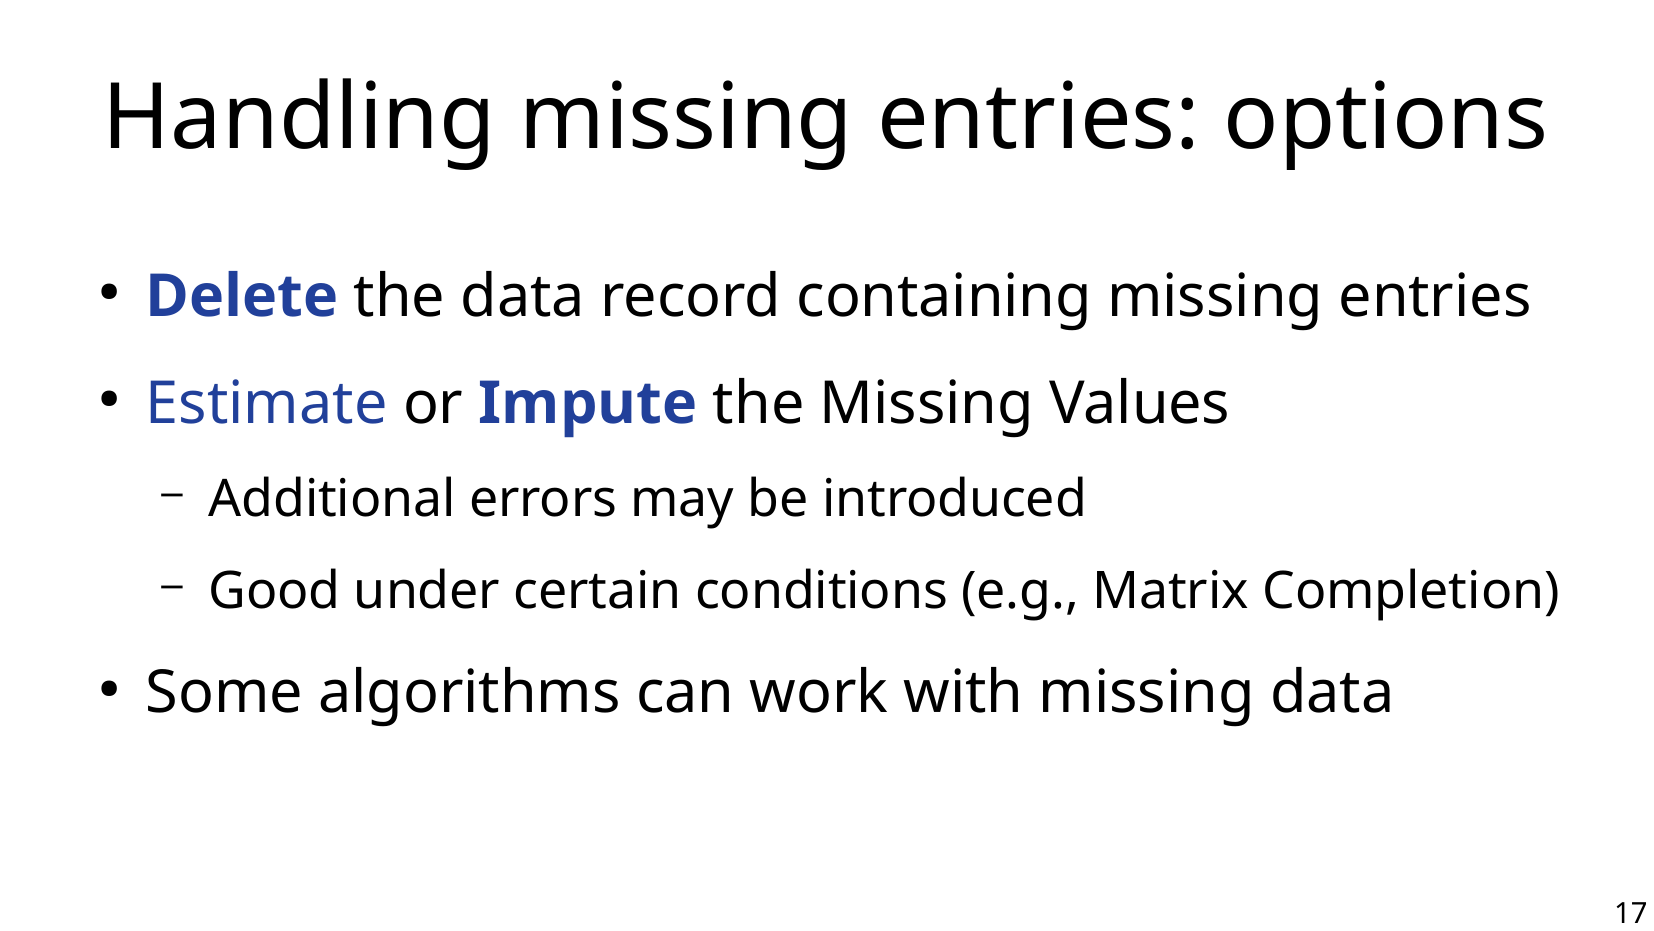

# Handling missing entries: options
Delete the data record containing missing entries
Estimate or Impute the Missing Values
Additional errors may be introduced
Good under certain conditions (e.g., Matrix Completion)
Some algorithms can work with missing data
17